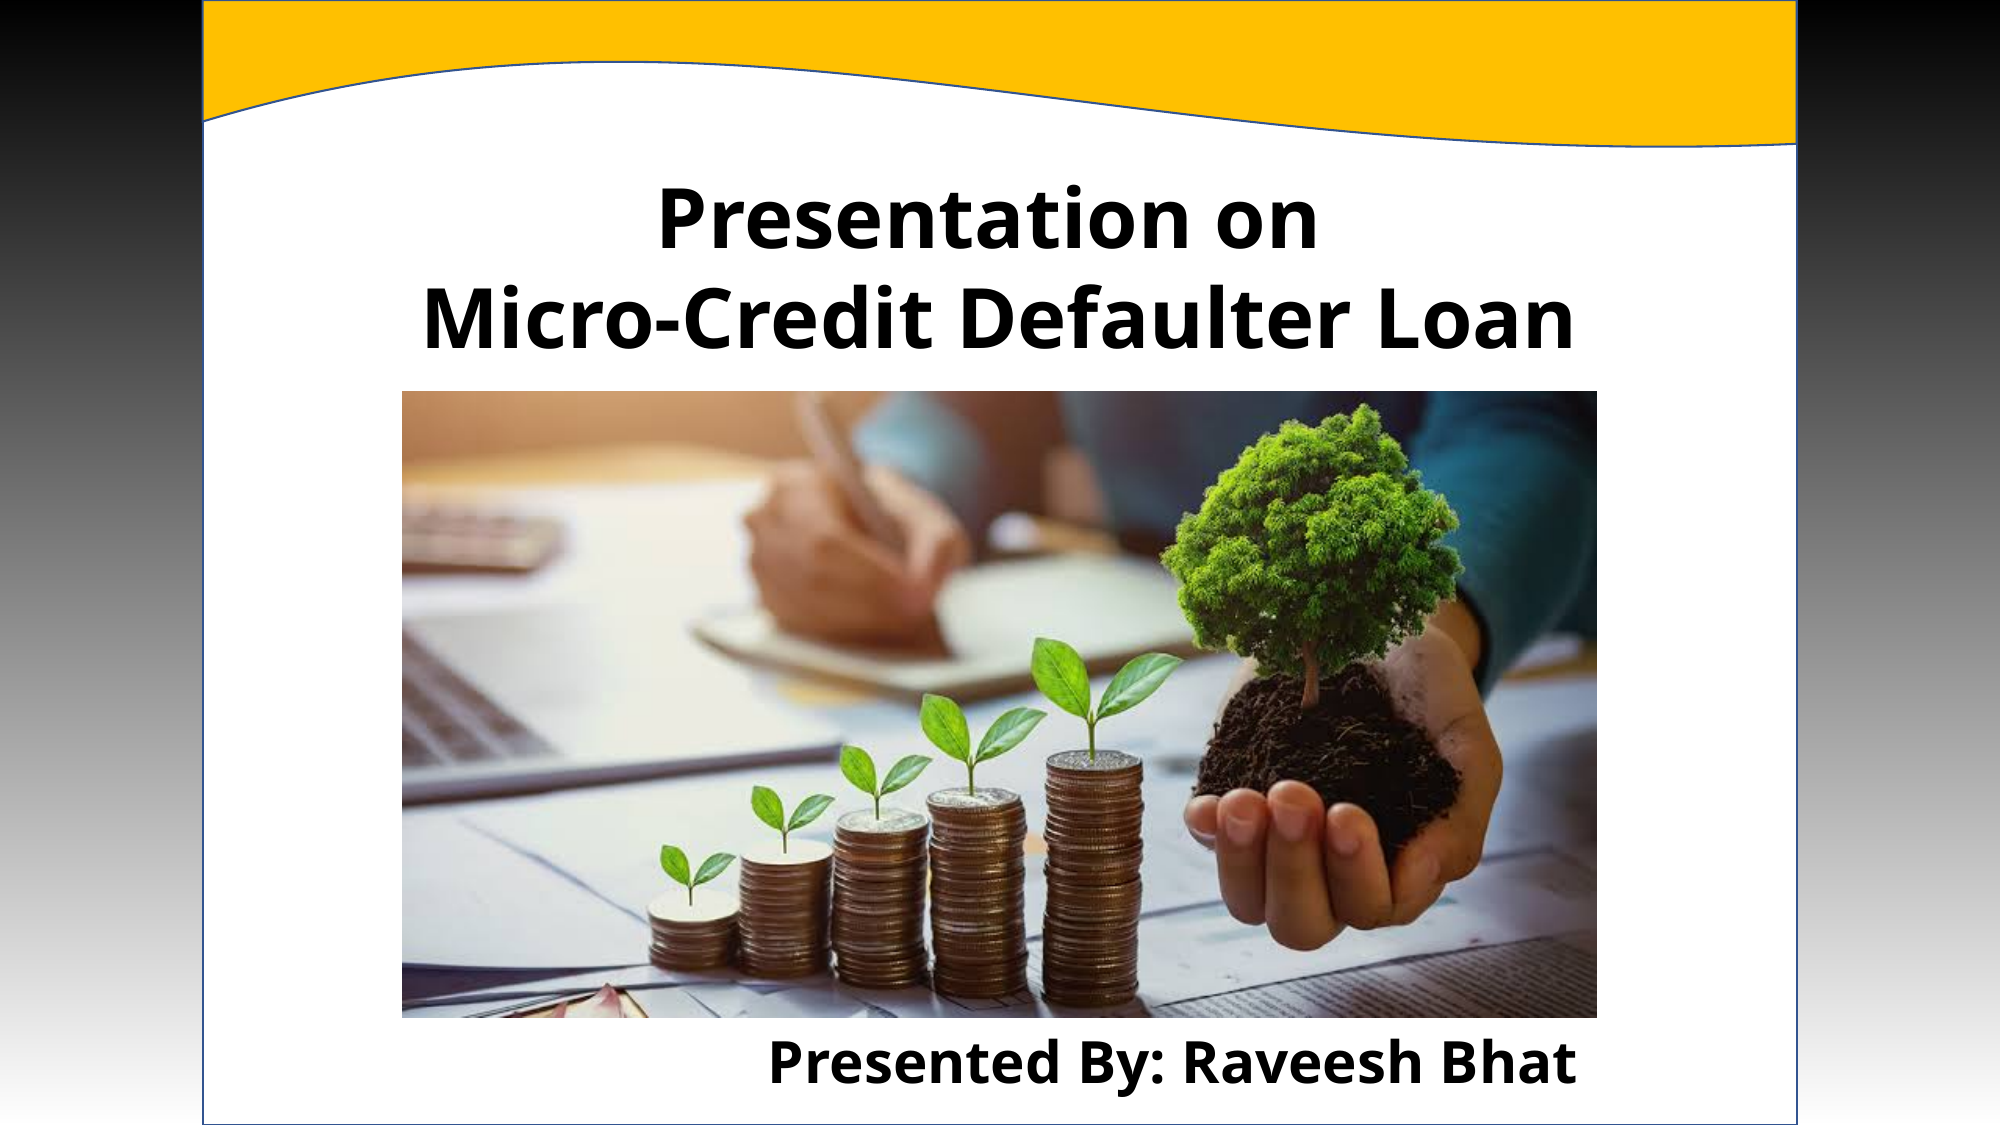

Presentation on
Micro-Credit Defaulter Loan
Presented By: Raveesh Bhat